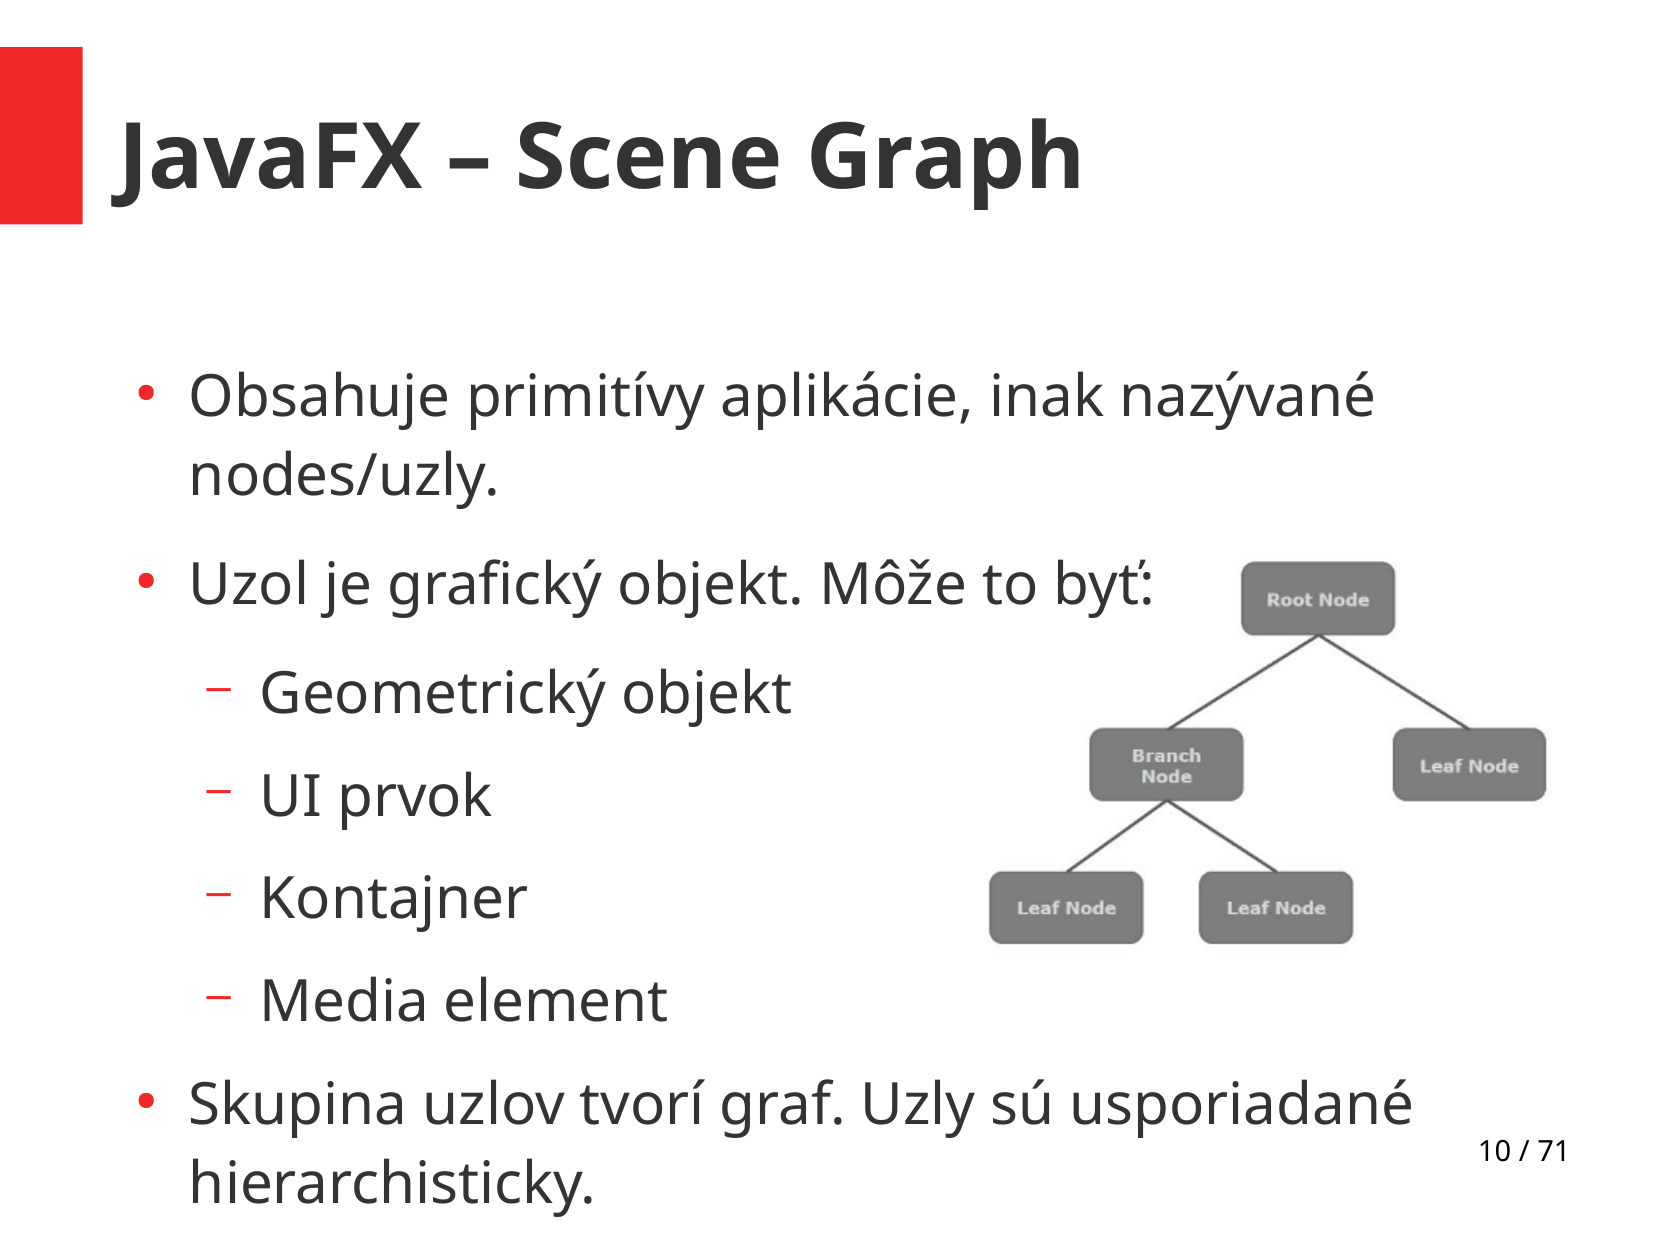

# JavaFX – Scene Graph
Obsahuje primitívy aplikácie, inak nazývané nodes/uzly.
Uzol je grafický objekt. Môže to byť:
Geometrický objekt
UI prvok
Kontajner
Media element
Skupina uzlov tvorí graf. Uzly sú usporiadané hierarchisticky.
10